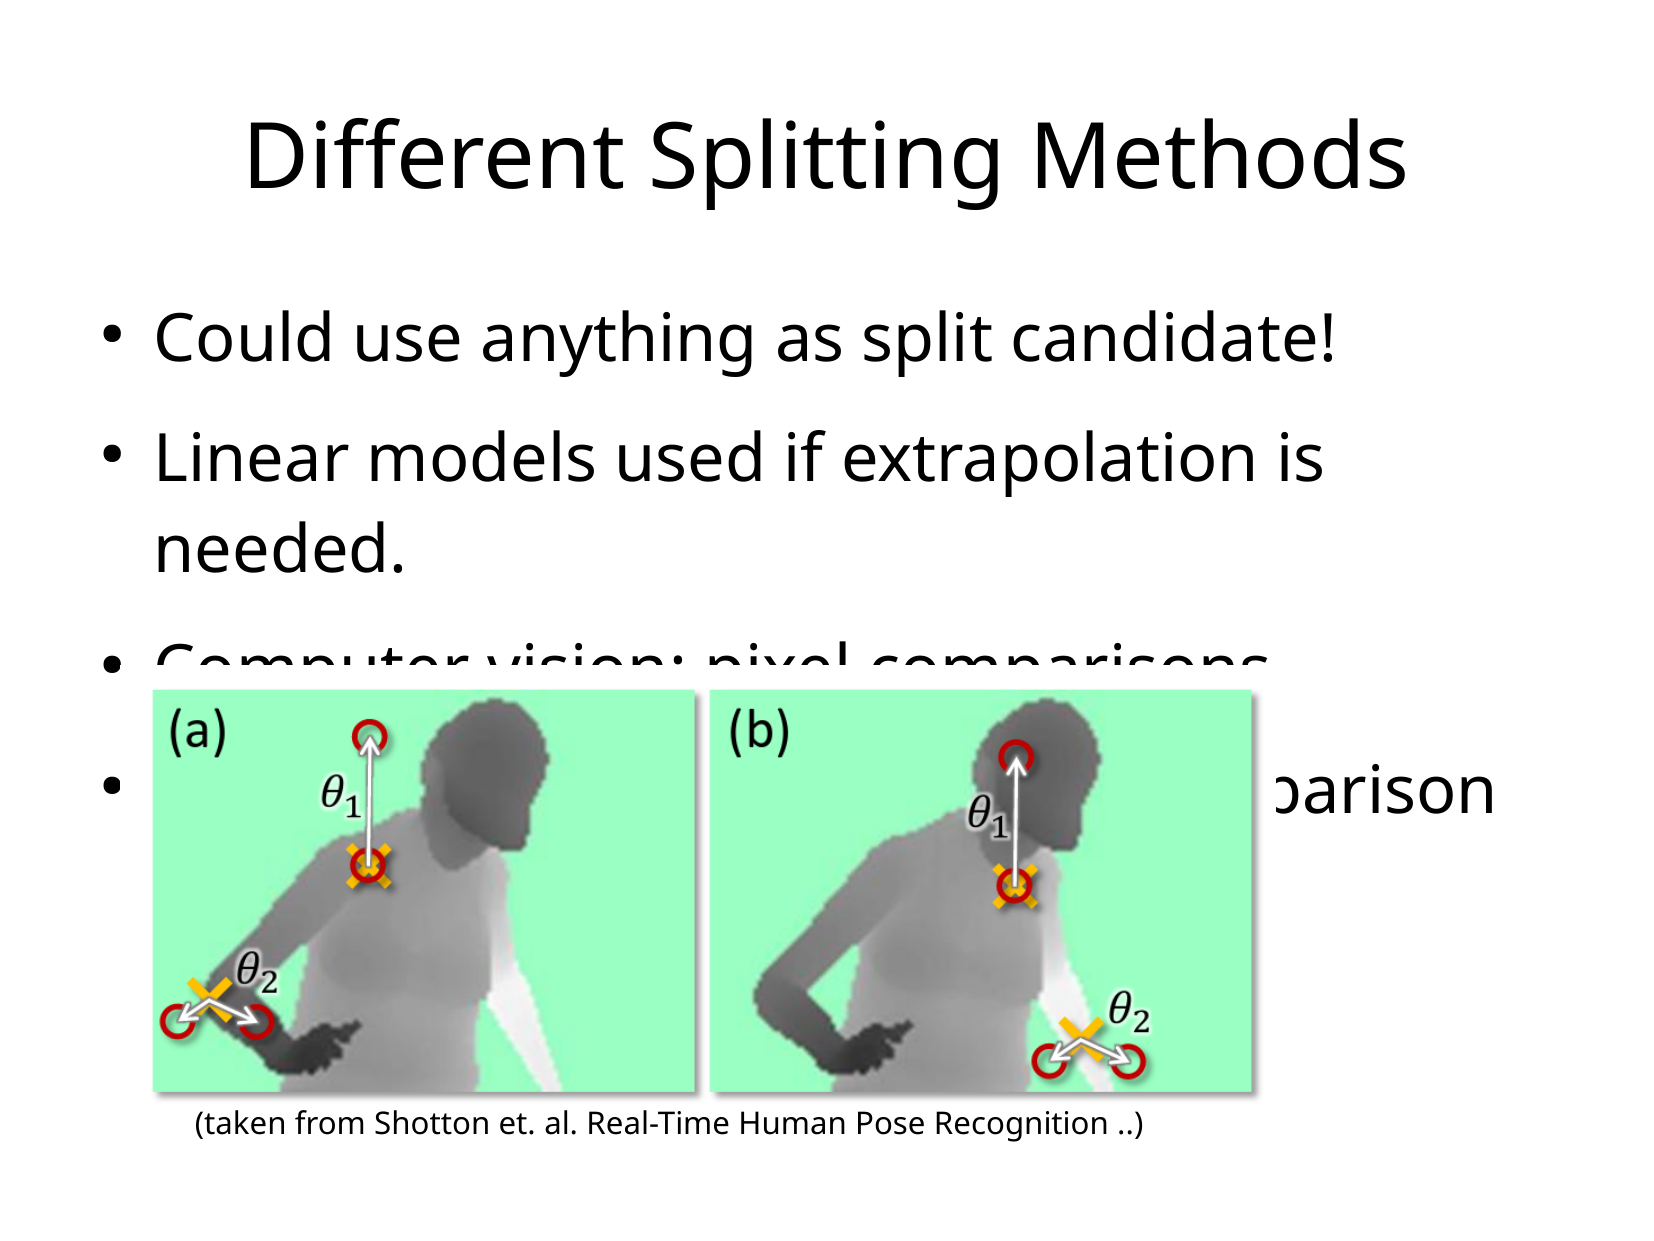

# Different Splitting Methods
Could use anything as split candidate!
Linear models used if extrapolation is needed.
Computer vision: pixel comparisons
Kinect (first generation): depth comparison
(taken from Shotton et. al. Real-Time Human Pose Recognition ..)